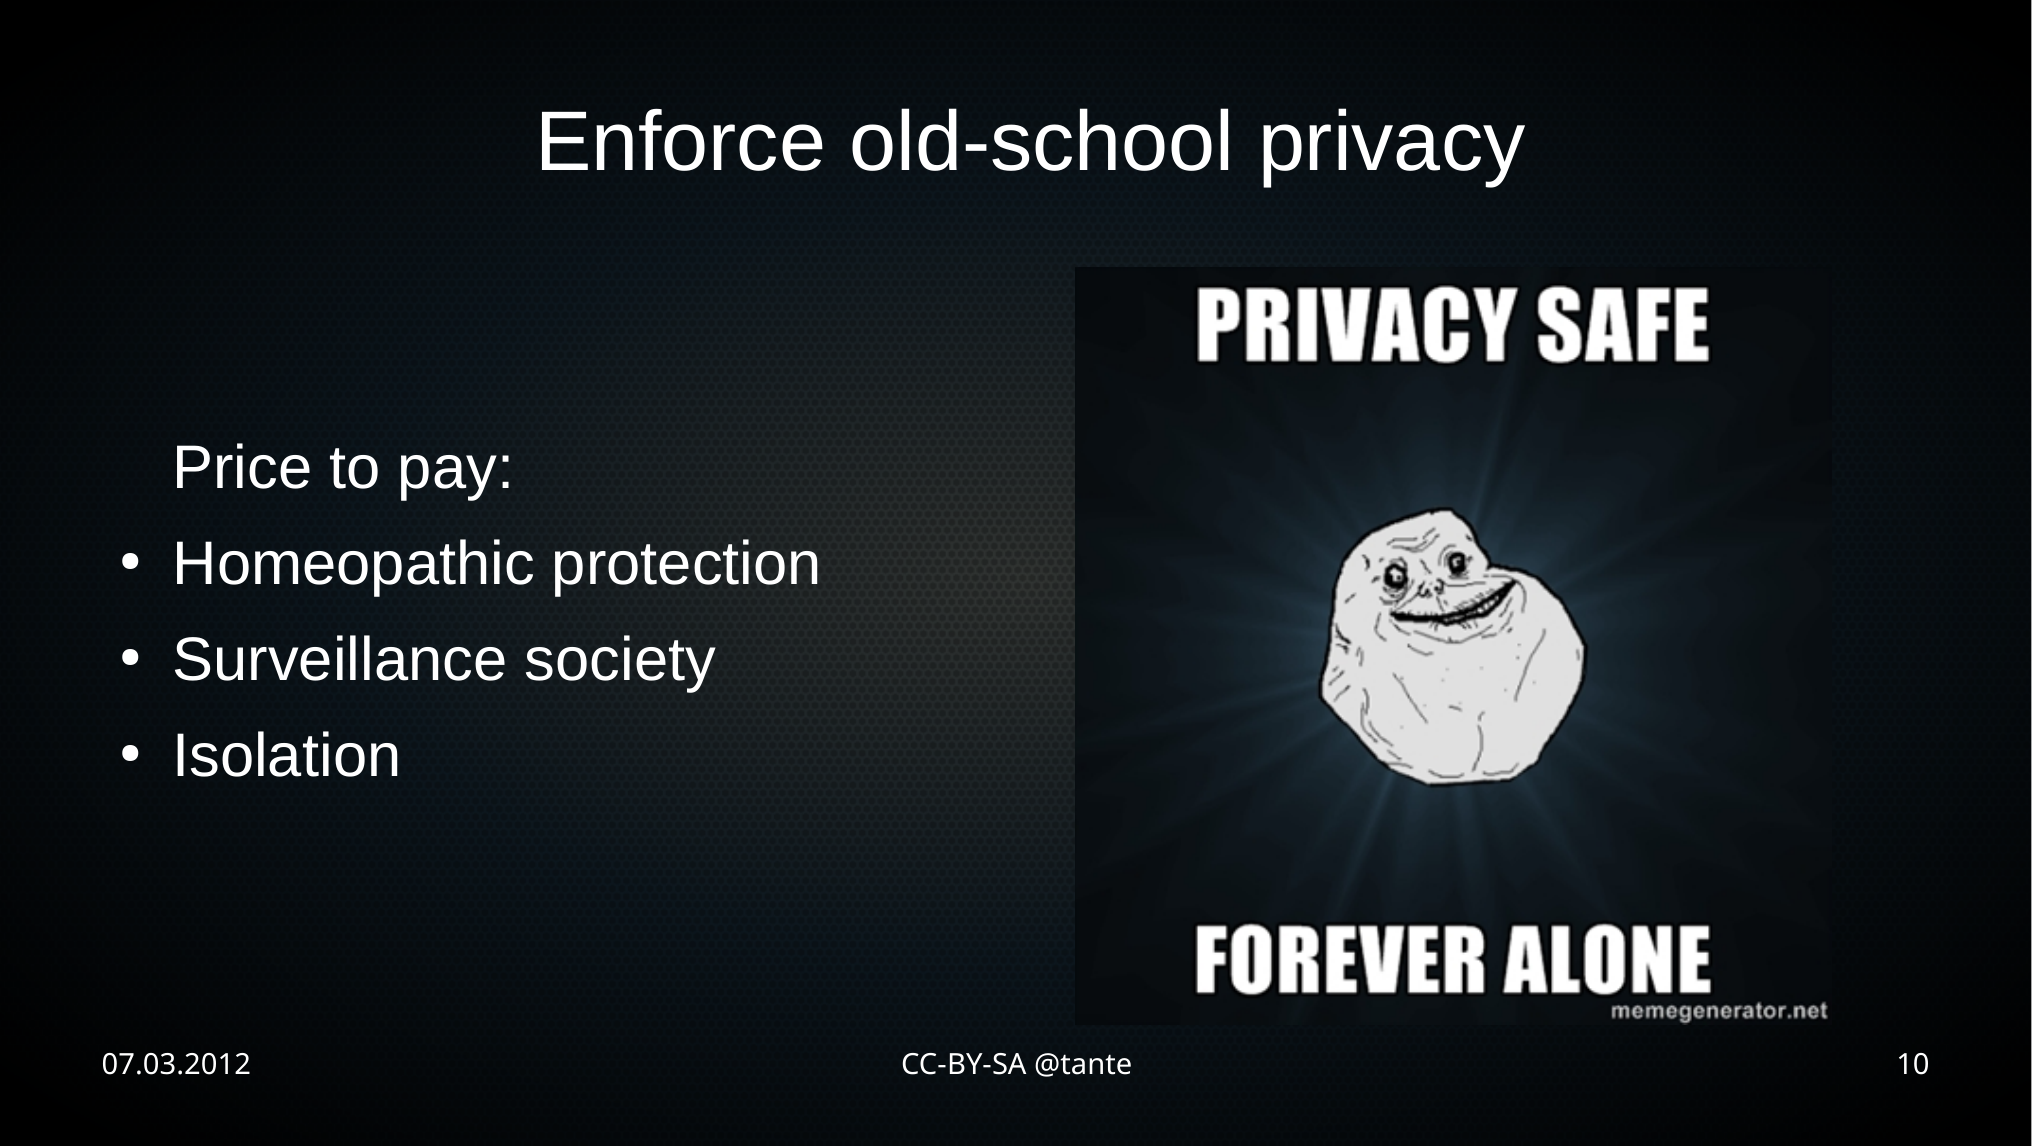

# Enforce old-school privacy
Price to pay:
Homeopathic protection
Surveillance society
Isolation
07.03.2012
CC-BY-SA @tante
10